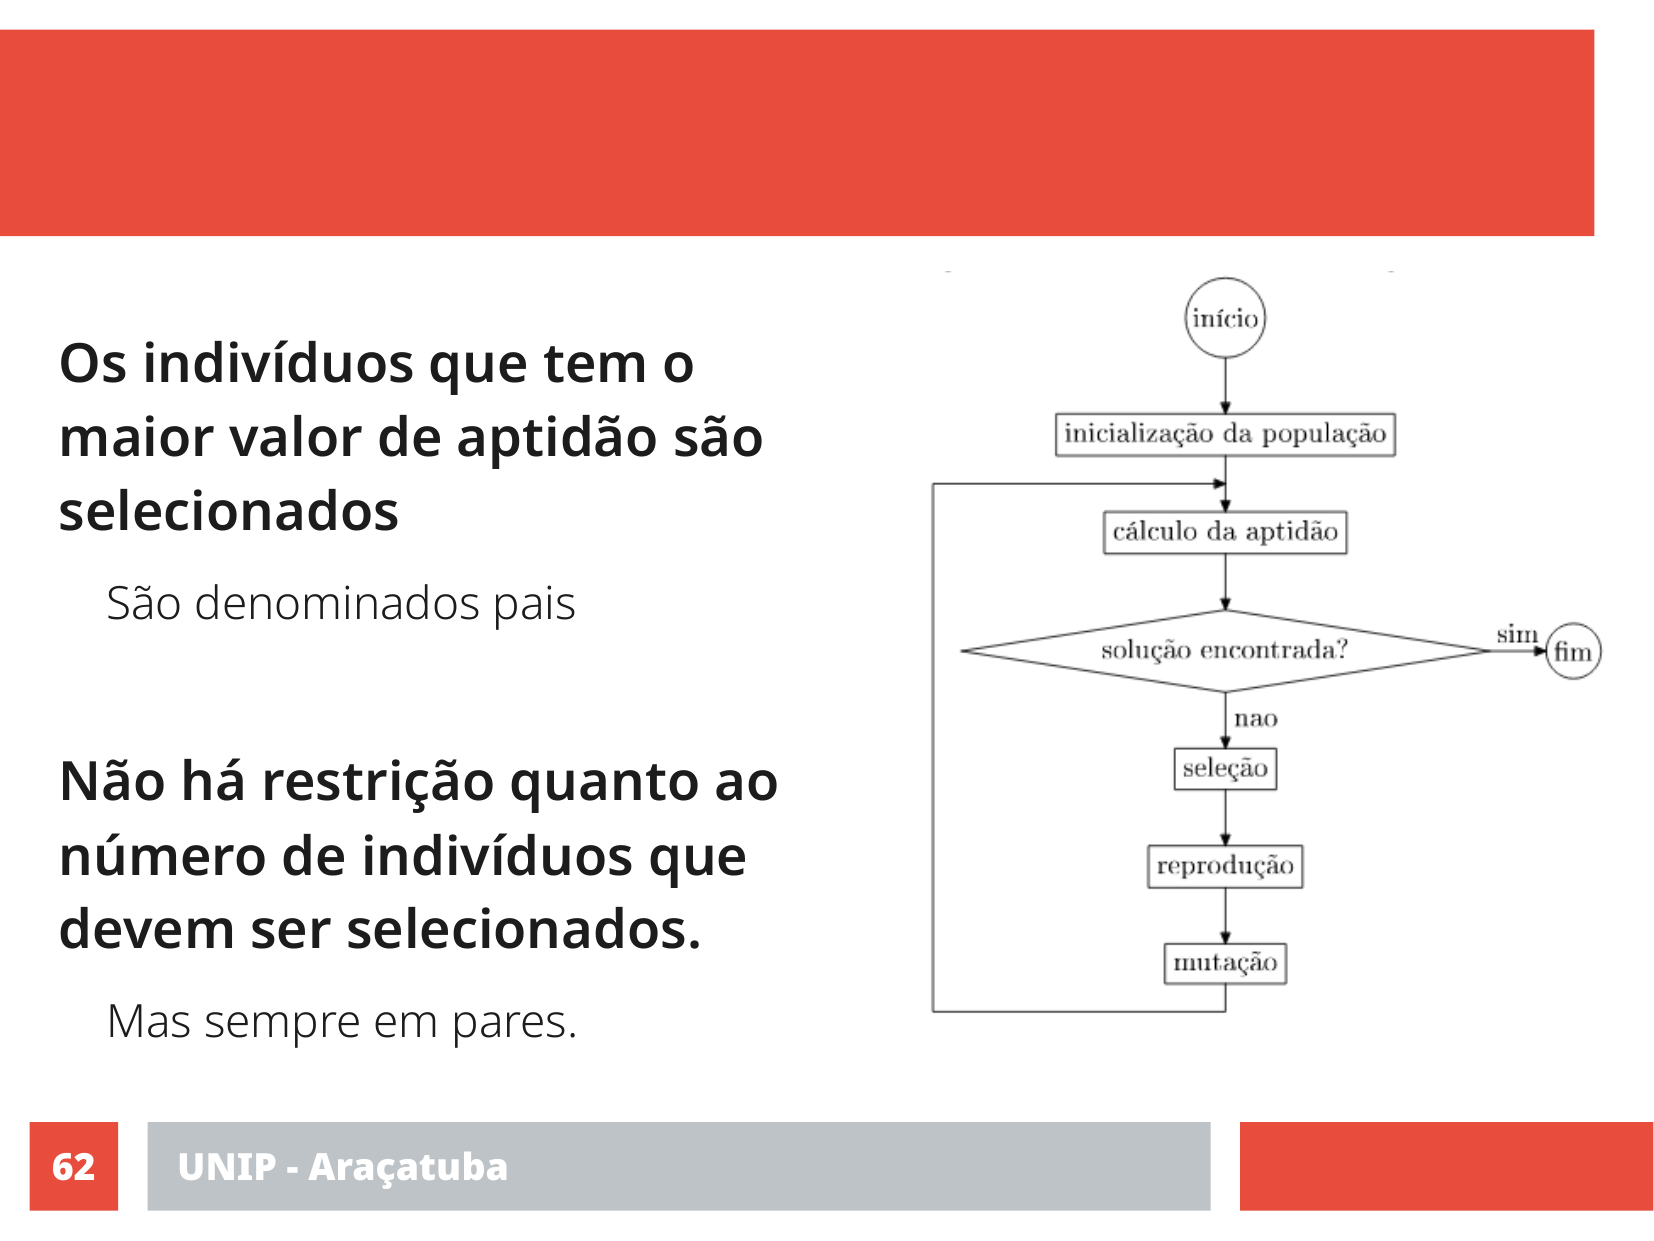

#
Os indivíduos que tem o maior valor de aptidão são selecionados
São denominados pais
Não há restrição quanto ao número de indivíduos que devem ser selecionados.
Mas sempre em pares.
62
UNIP - Araçatuba